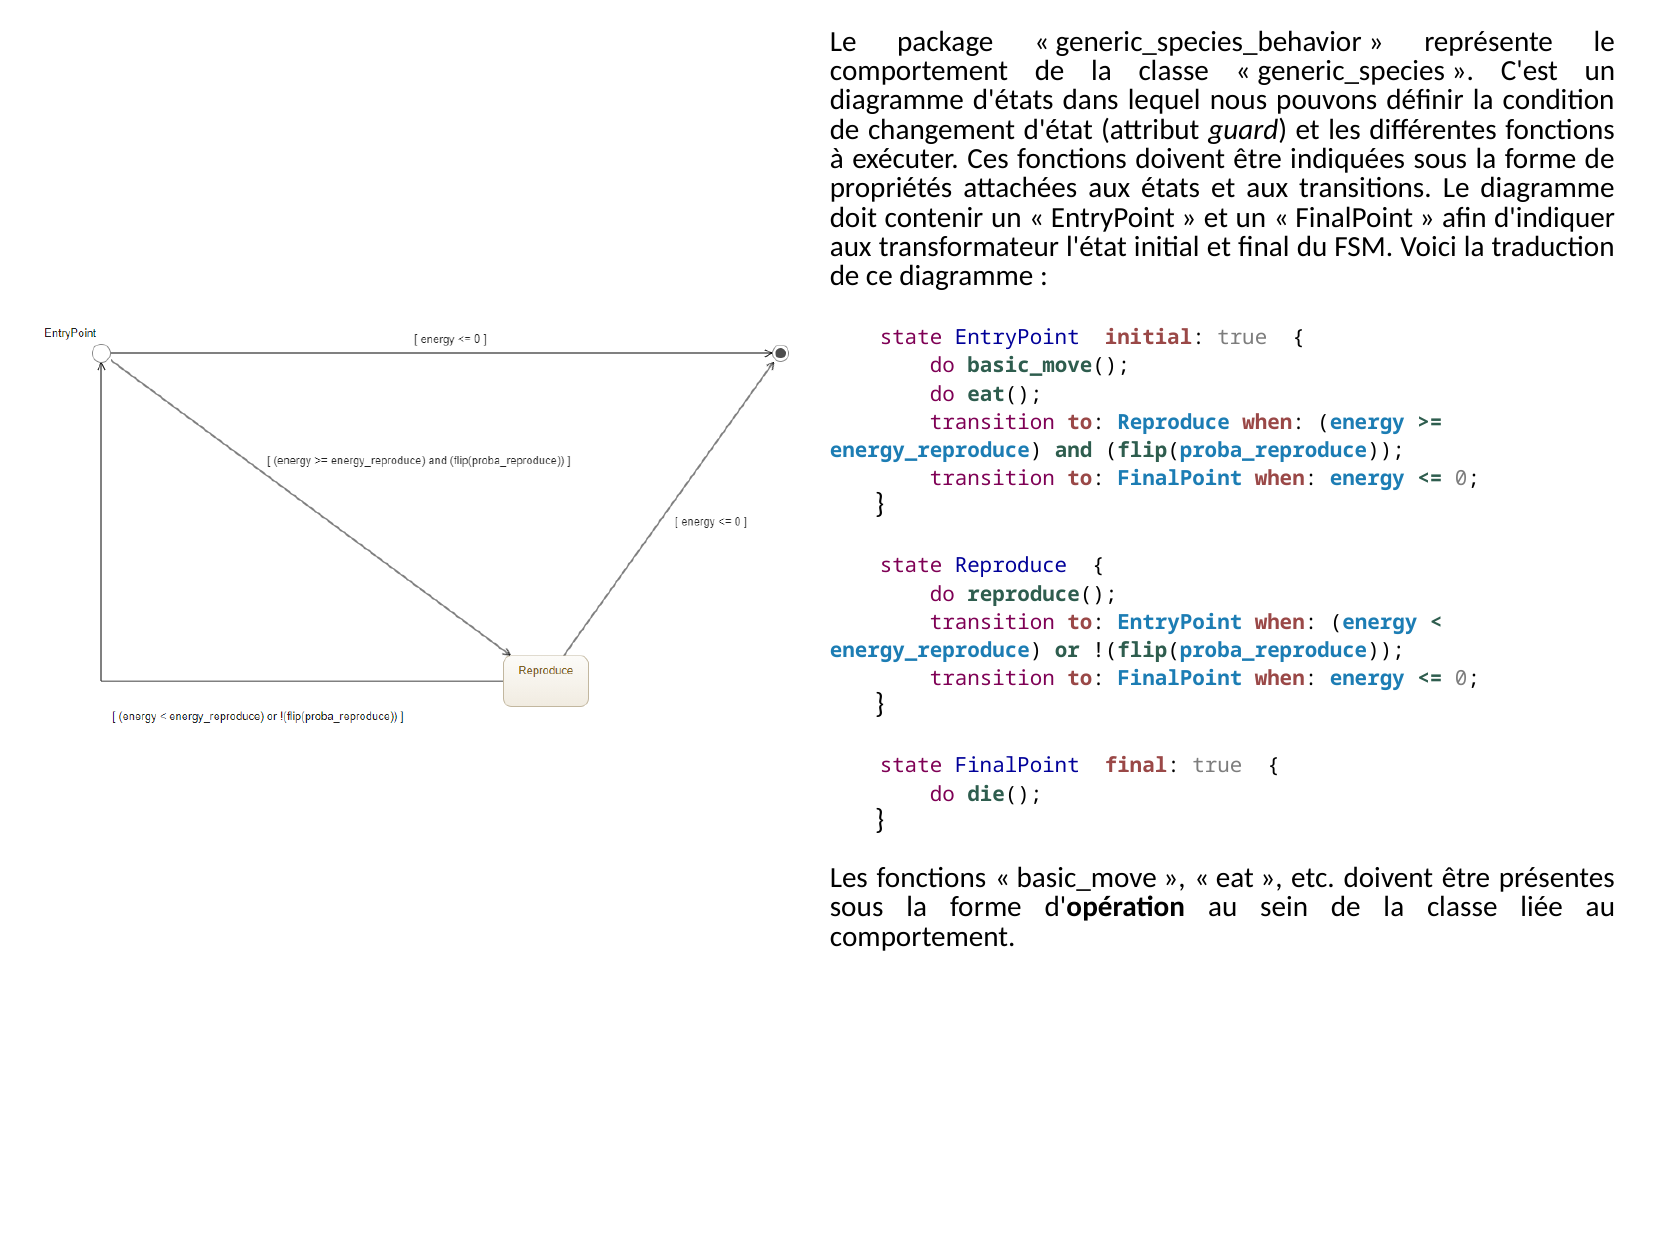

Le package « generic_species_behavior » représente le comportement de la classe « generic_species ». C'est un diagramme d'états dans lequel nous pouvons définir la condition de changement d'état (attribut guard) et les différentes fonctions à exécuter. Ces fonctions doivent être indiquées sous la forme de propriétés attachées aux états et aux transitions. Le diagramme doit contenir un « EntryPoint » et un « FinalPoint » afin d'indiquer aux transformateur l'état initial et final du FSM. Voici la traduction de ce diagramme :
 state EntryPoint initial: true {
 do basic_move();
 do eat();
 transition to: Reproduce when: (energy >= energy_reproduce) and (flip(proba_reproduce));
 transition to: FinalPoint when: energy <= 0;
 }
 state Reproduce {
 do reproduce();
 transition to: EntryPoint when: (energy < energy_reproduce) or !(flip(proba_reproduce));
 transition to: FinalPoint when: energy <= 0;
 }
 state FinalPoint final: true {
 do die();
 }
Les fonctions « basic_move », « eat », etc. doivent être présentes sous la forme d'opération au sein de la classe liée au comportement.